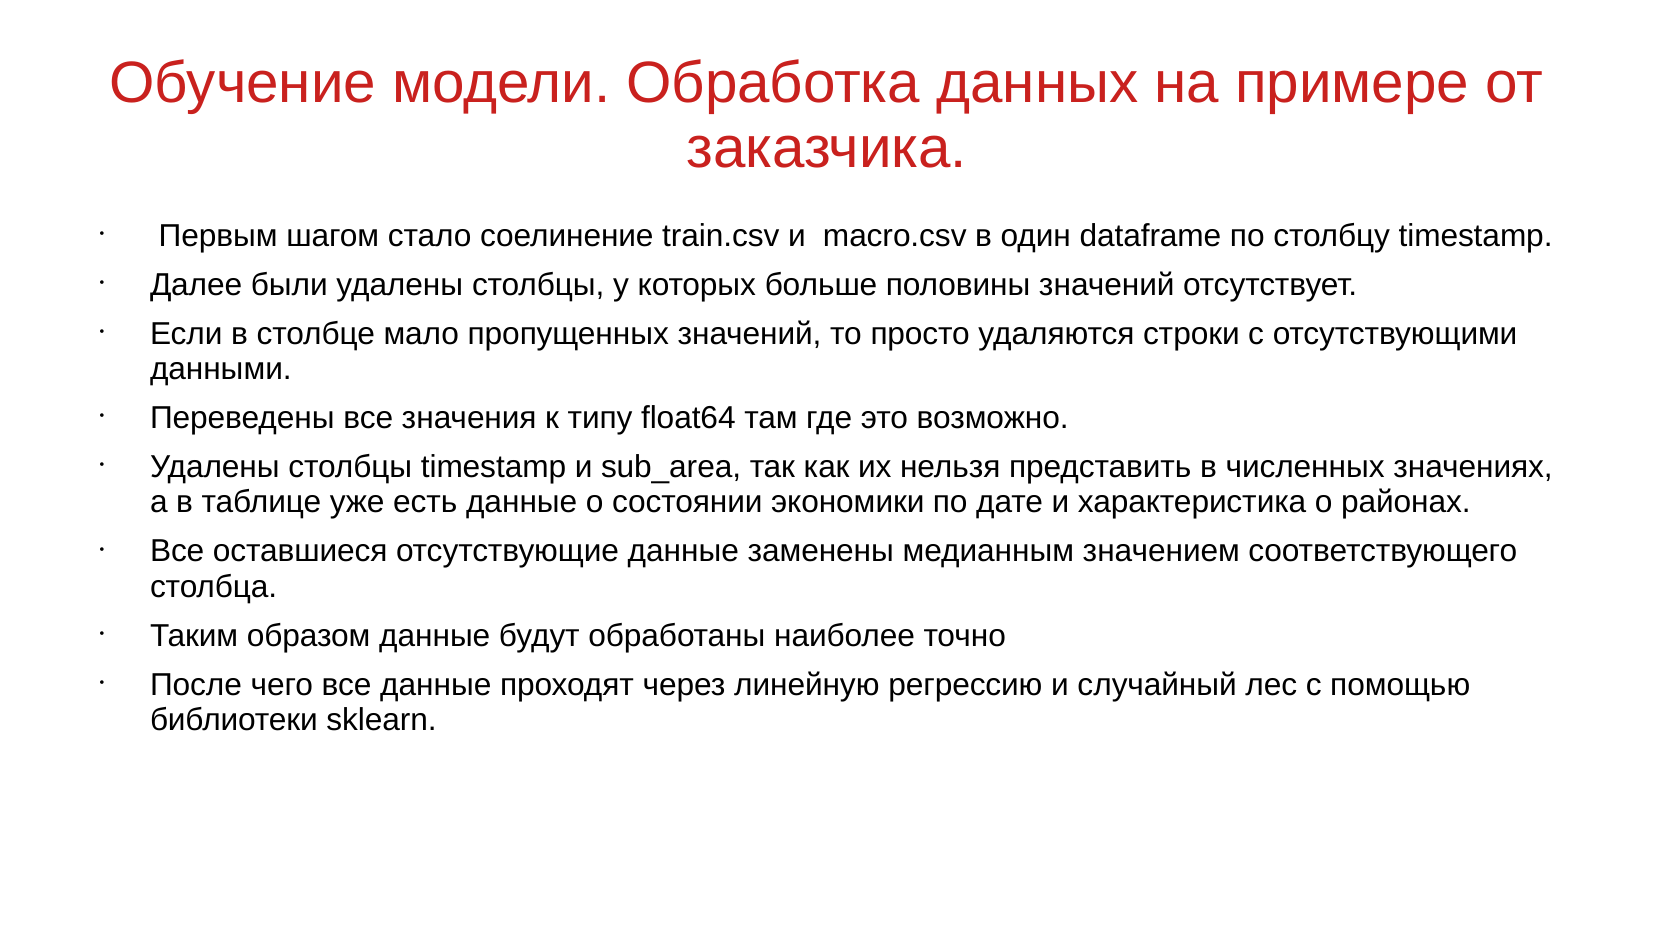

# Обучение модели. Обработка данных на примере от заказчика.
 Первым шагом стало соелинение train.csv и macro.csv в один dataframe по столбцу timestamp.
Далее были удалены столбцы, у которых больше половины значений отсутствует.
Если в столбце мало пропущенных значений, то просто удаляются строки с отсутствующими данными.
Переведены все значения к типу float64 там где это возможно.
Удалены столбцы timestamp и sub_area, так как их нельзя представить в численных значениях, а в таблице уже есть данные о состоянии экономики по дате и характеристика о районах.
Все оставшиеся отсутствующие данные заменены медианным значением соответствующего столбца.
Таким образом данные будут обработаны наиболее точно
После чего все данные проходят через линейную регрессию и случайный лес с помощью библиотеки sklearn.